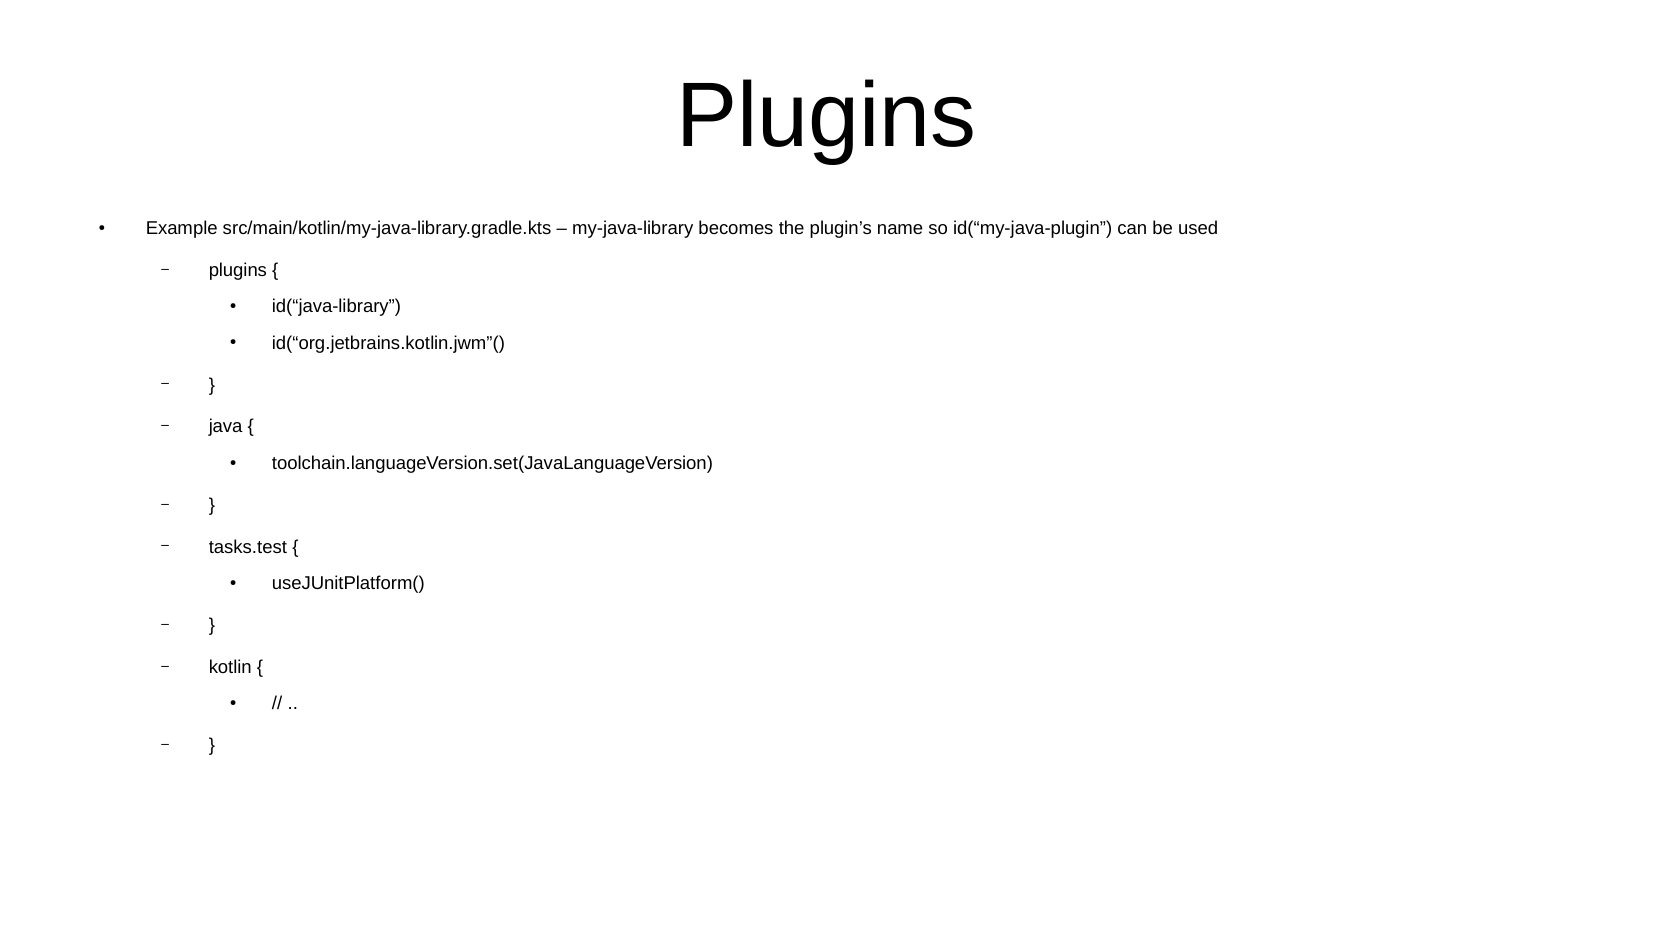

# Plugins
Example src/main/kotlin/my-java-library.gradle.kts – my-java-library becomes the plugin’s name so id(“my-java-plugin”) can be used
plugins {
id(“java-library”)
id(“org.jetbrains.kotlin.jwm”()
}
java {
toolchain.languageVersion.set(JavaLanguageVersion)
}
tasks.test {
useJUnitPlatform()
}
kotlin {
// ..
}